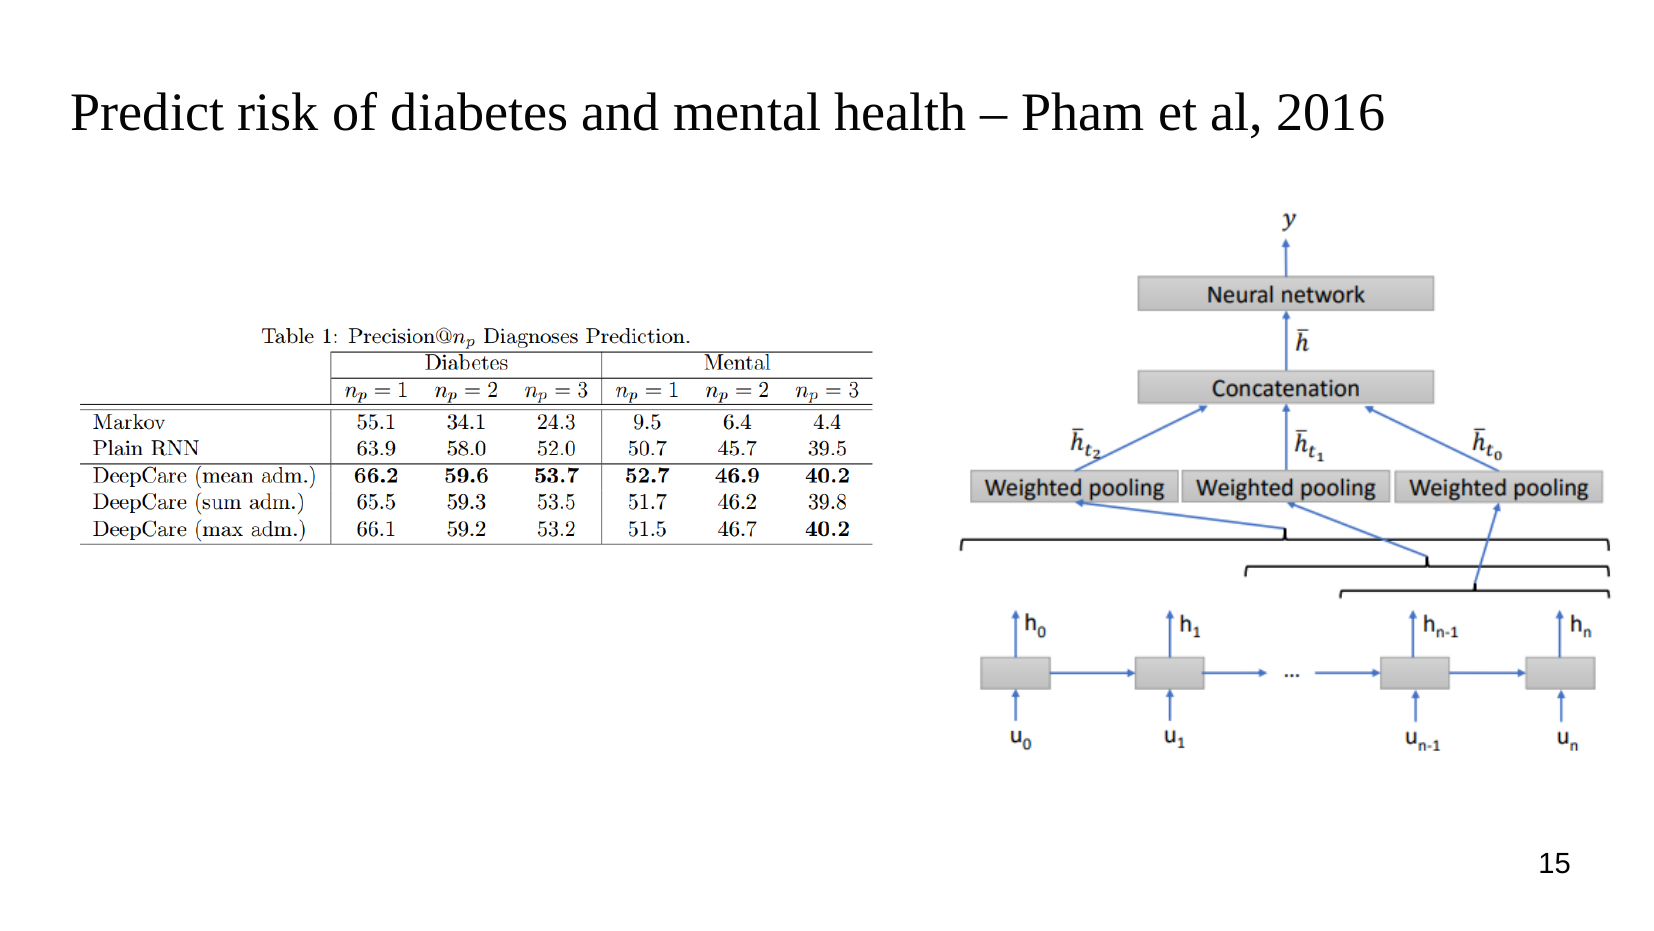

# Predict risk of diabetes and mental health – Pham et al, 2016
15